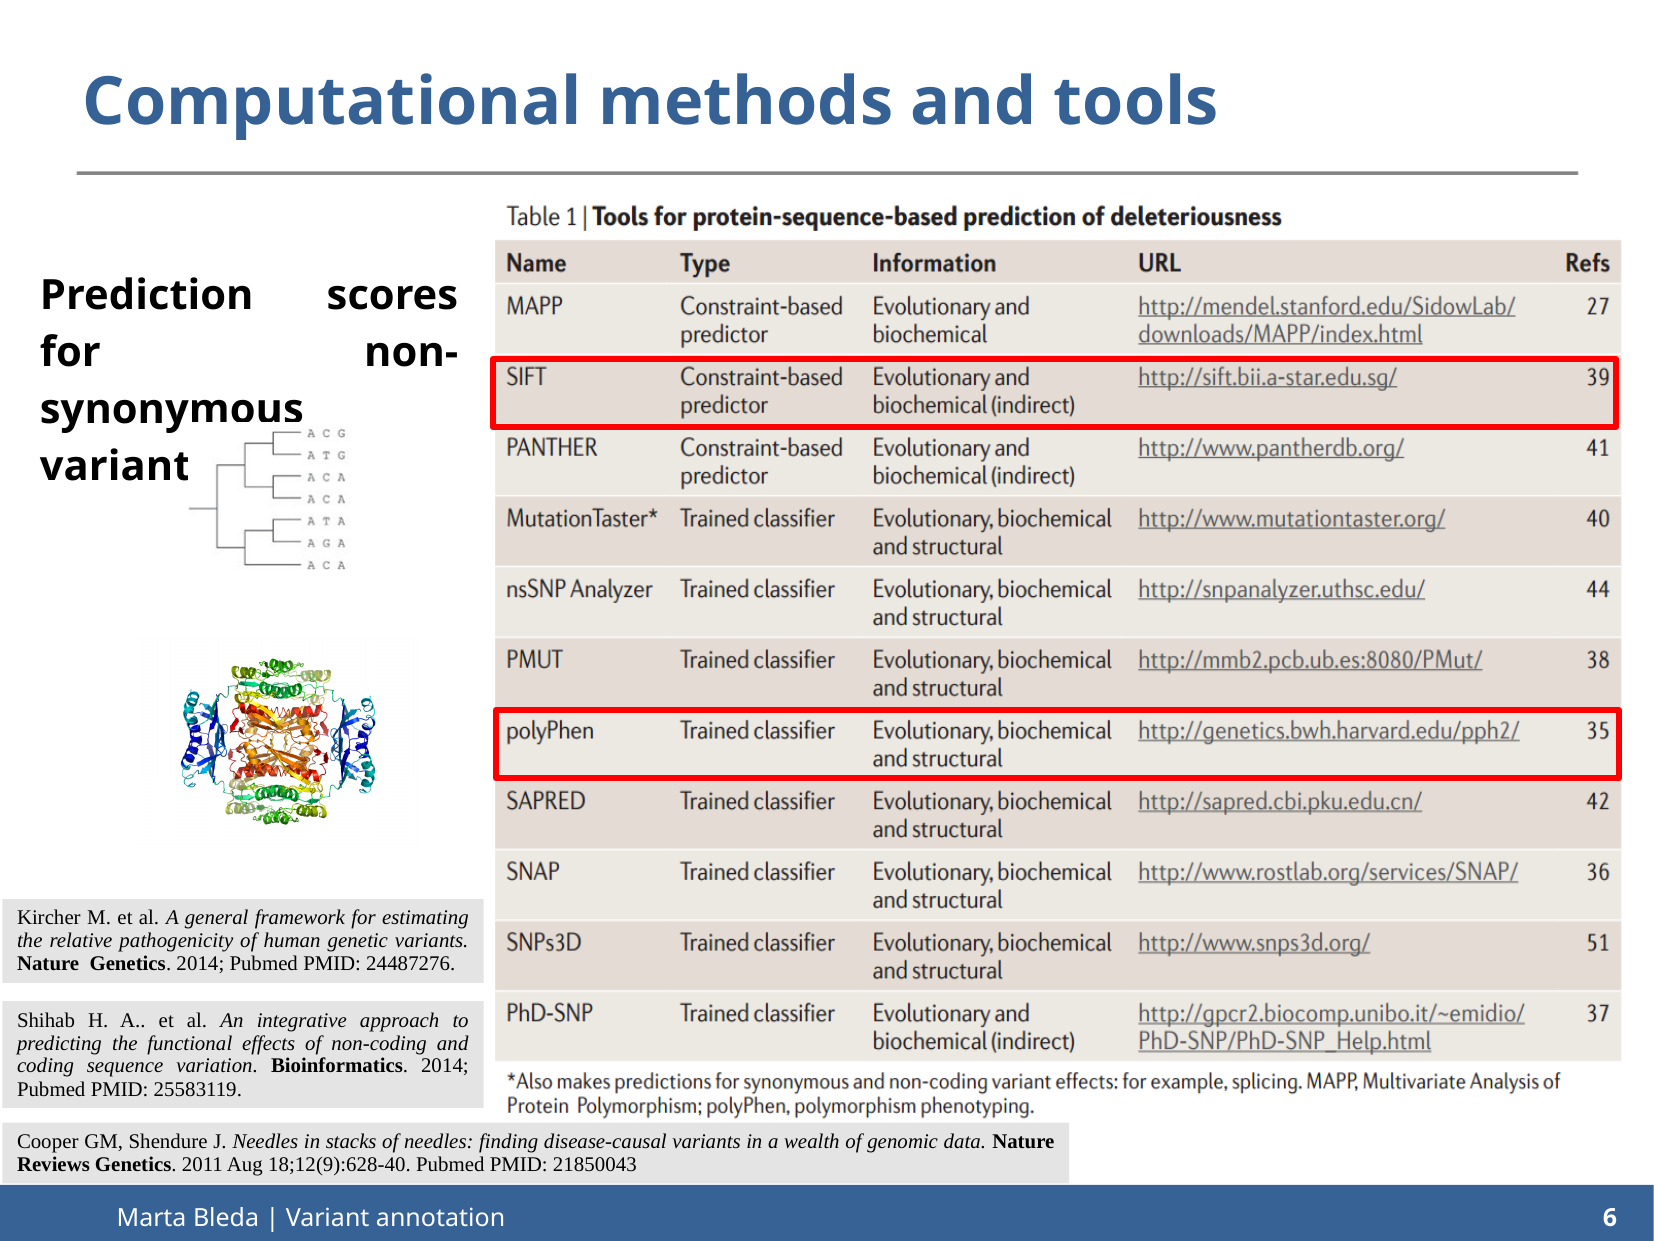

# Computational methods and tools
Prediction scores for non-synonymous variants
Kircher M. et al. A general framework for estimating the relative pathogenicity of human genetic variants. Nature Genetics. 2014; Pubmed PMID: 24487276.
Shihab H. A.. et al. An integrative approach to predicting the functional effects of non-coding and coding sequence variation. Bioinformatics. 2014; Pubmed PMID: 25583119.
Cooper GM, Shendure J. Needles in stacks of needles: finding disease-causal variants in a wealth of genomic data. Nature Reviews Genetics. 2011 Aug 18;12(9):628-40. Pubmed PMID: 21850043
Marta Bleda | Variant annotation
6